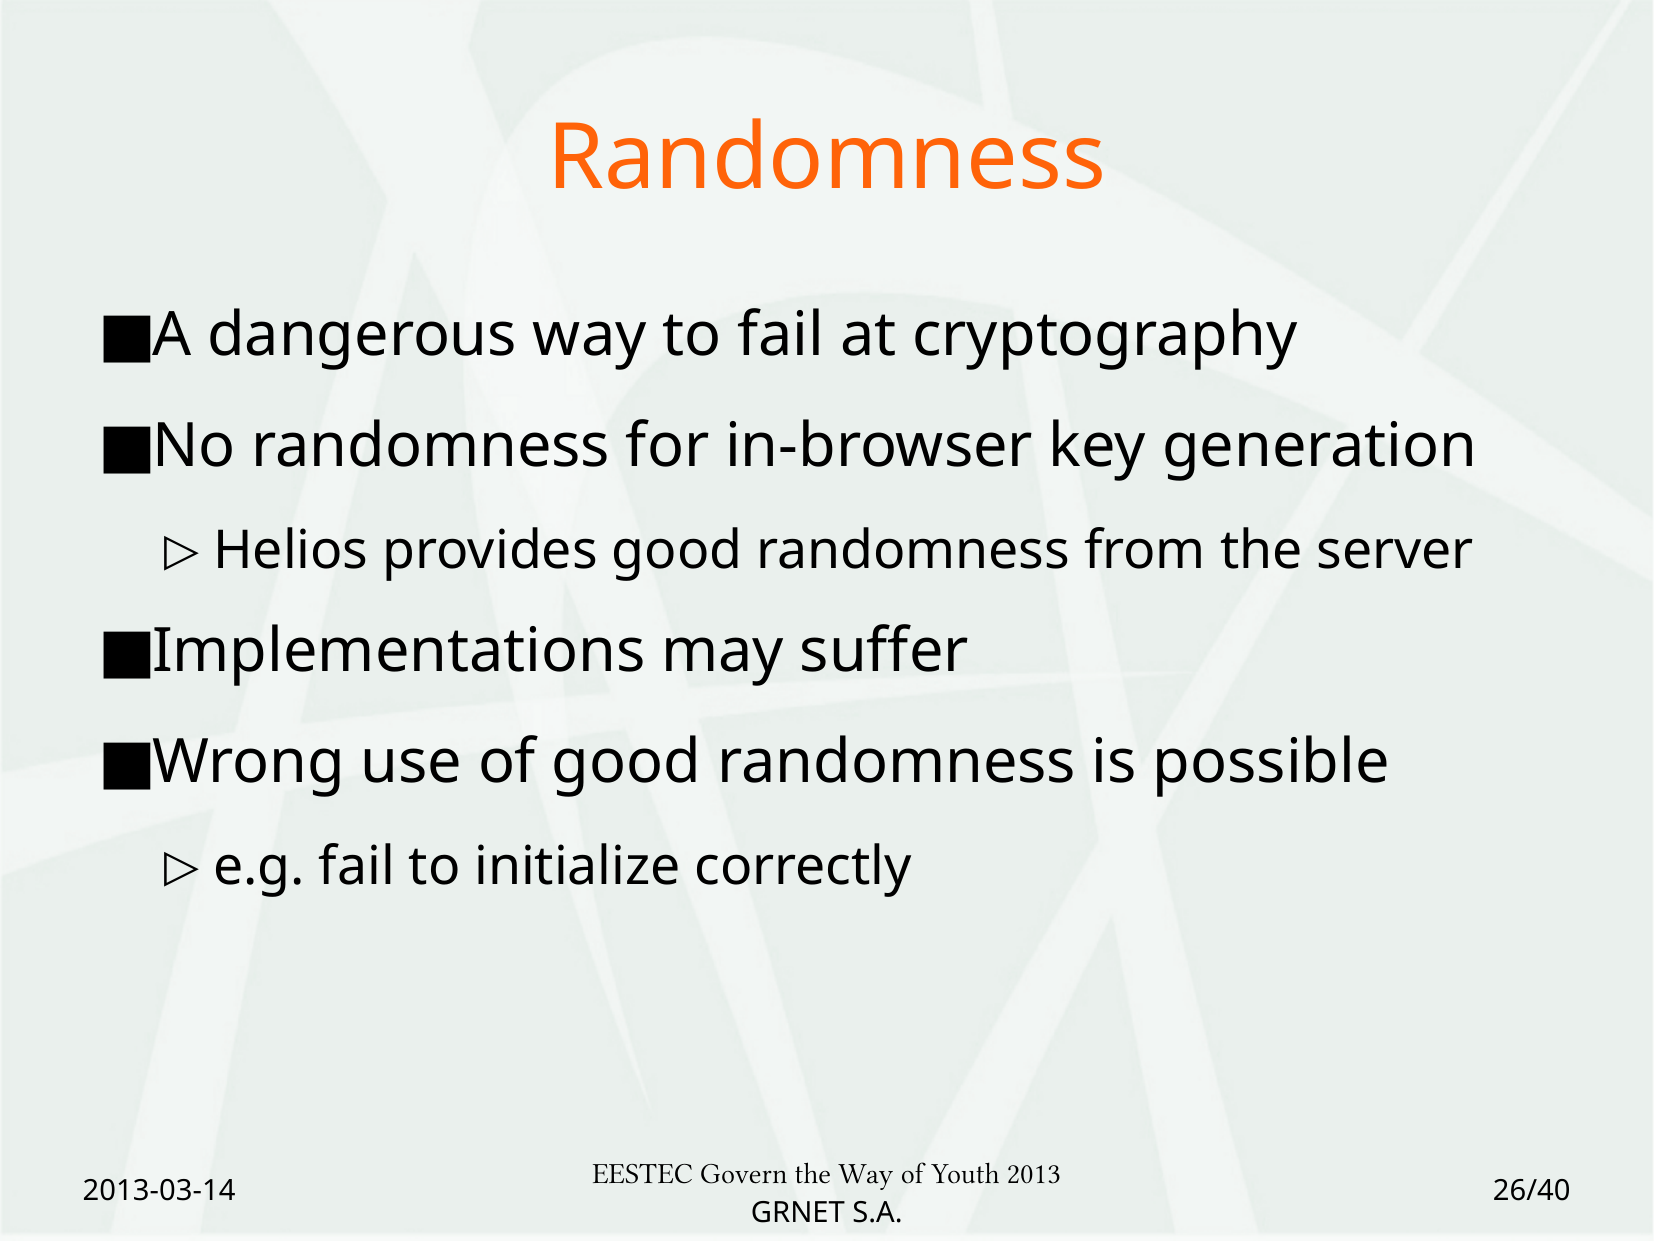

# Randomness
A dangerous way to fail at cryptography
No randomness for in-browser key generation
Helios provides good randomness from the server
Implementations may suffer
Wrong use of good randomness is possible
e.g. fail to initialize correctly
GRNET S.A.
2013-03-14
26